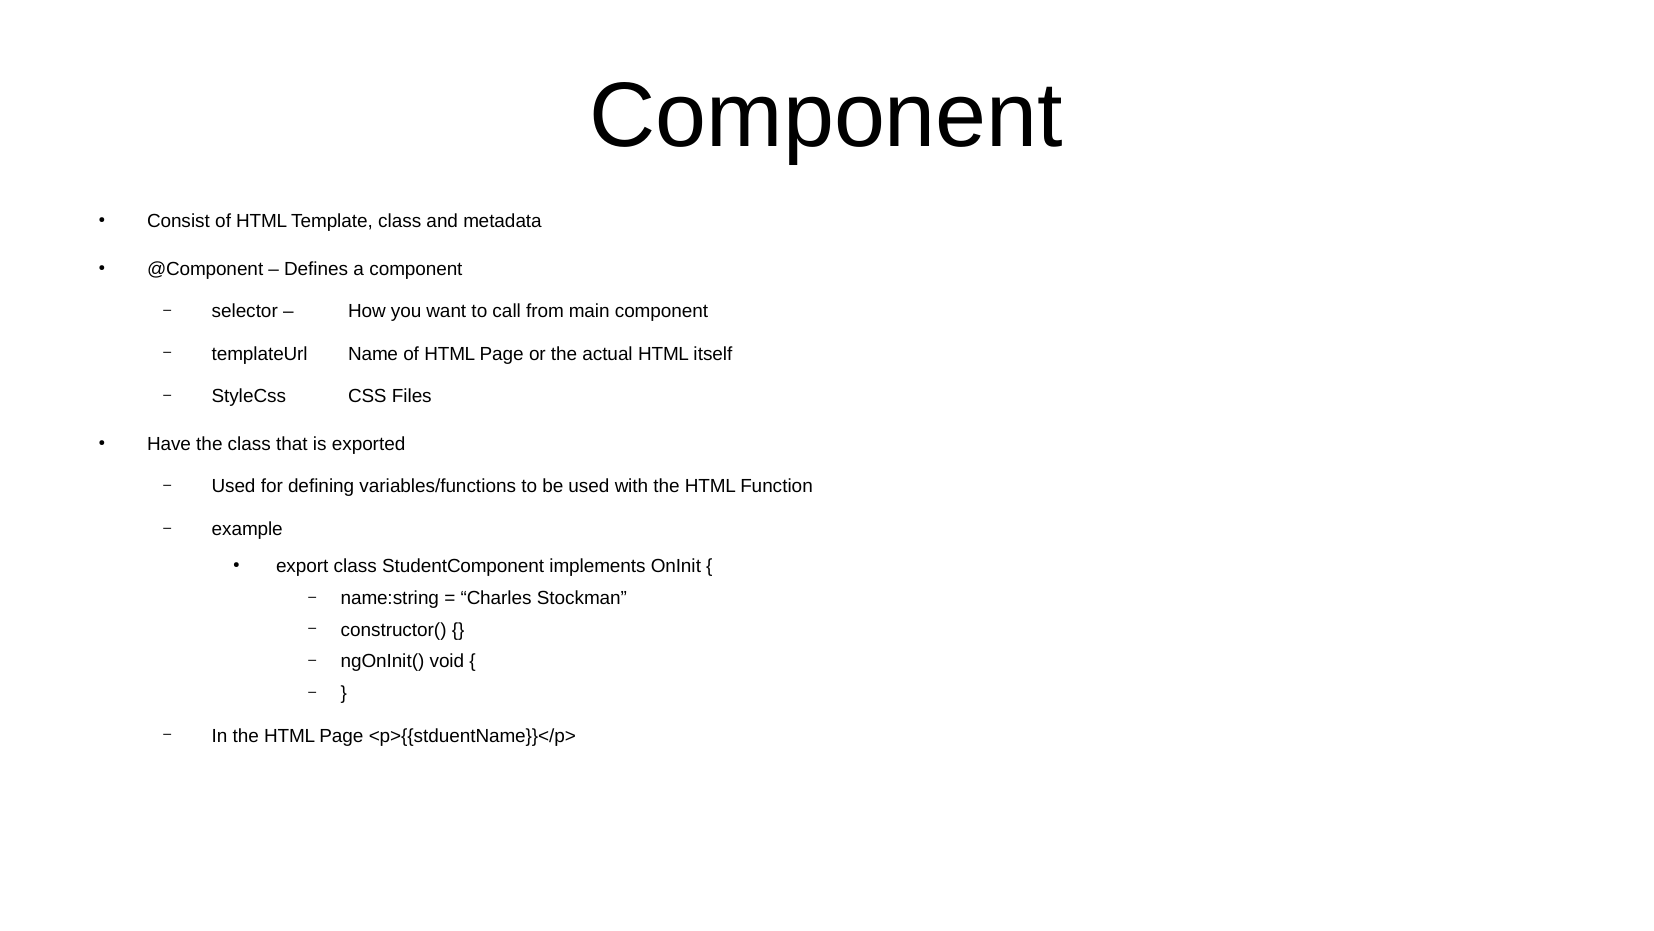

# Component
Consist of HTML Template, class and metadata
@Component – Defines a component
selector –	How you want to call from main component
templateUrl	Name of HTML Page or the actual HTML itself
StyleCss	CSS Files
Have the class that is exported
Used for defining variables/functions to be used with the HTML Function
example
export class StudentComponent implements OnInit {
name:string = “Charles Stockman”
constructor() {}
ngOnInit() void {
}
In the HTML Page <p>{{stduentName}}</p>